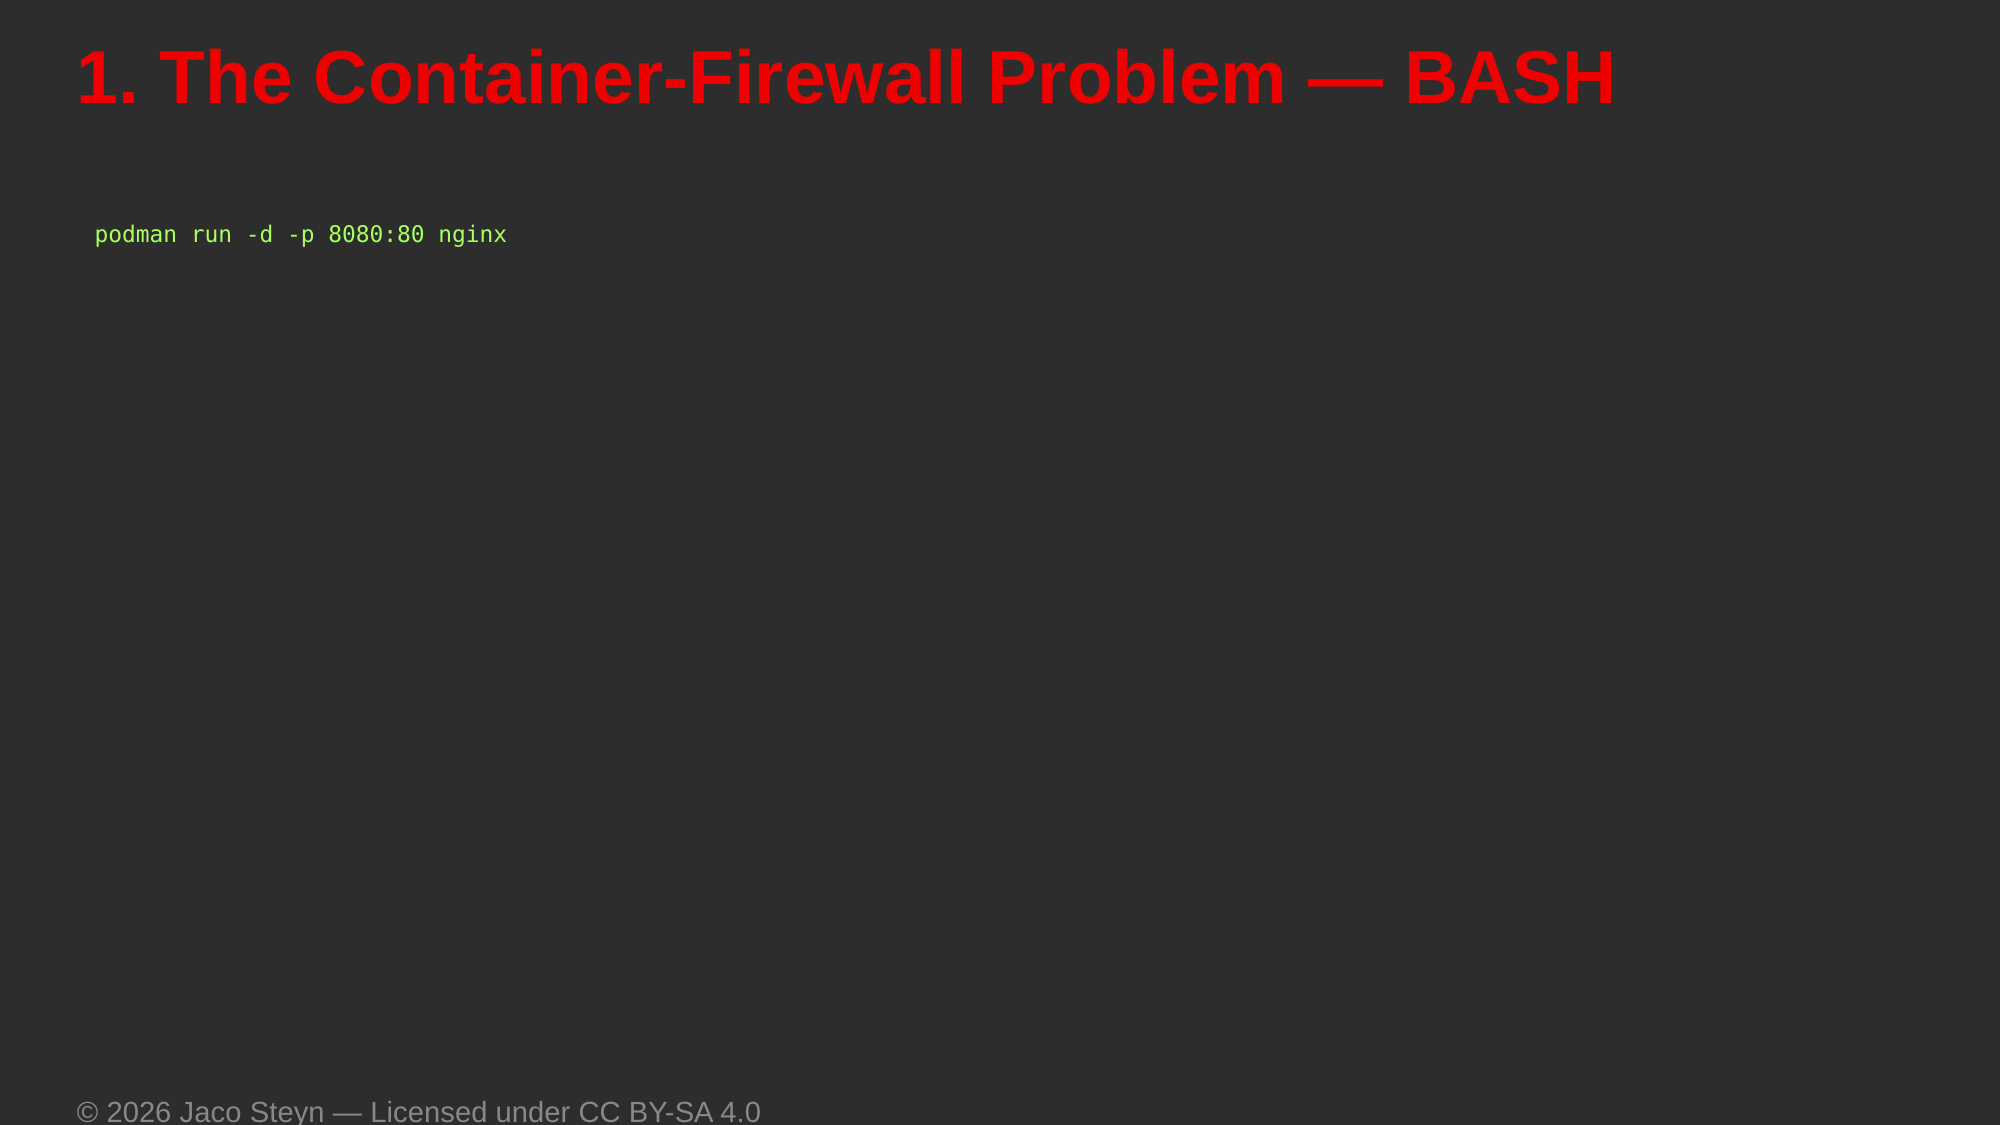

1. The Container-Firewall Problem — BASH
podman run -d -p 8080:80 nginx
© 2026 Jaco Steyn — Licensed under CC BY-SA 4.0